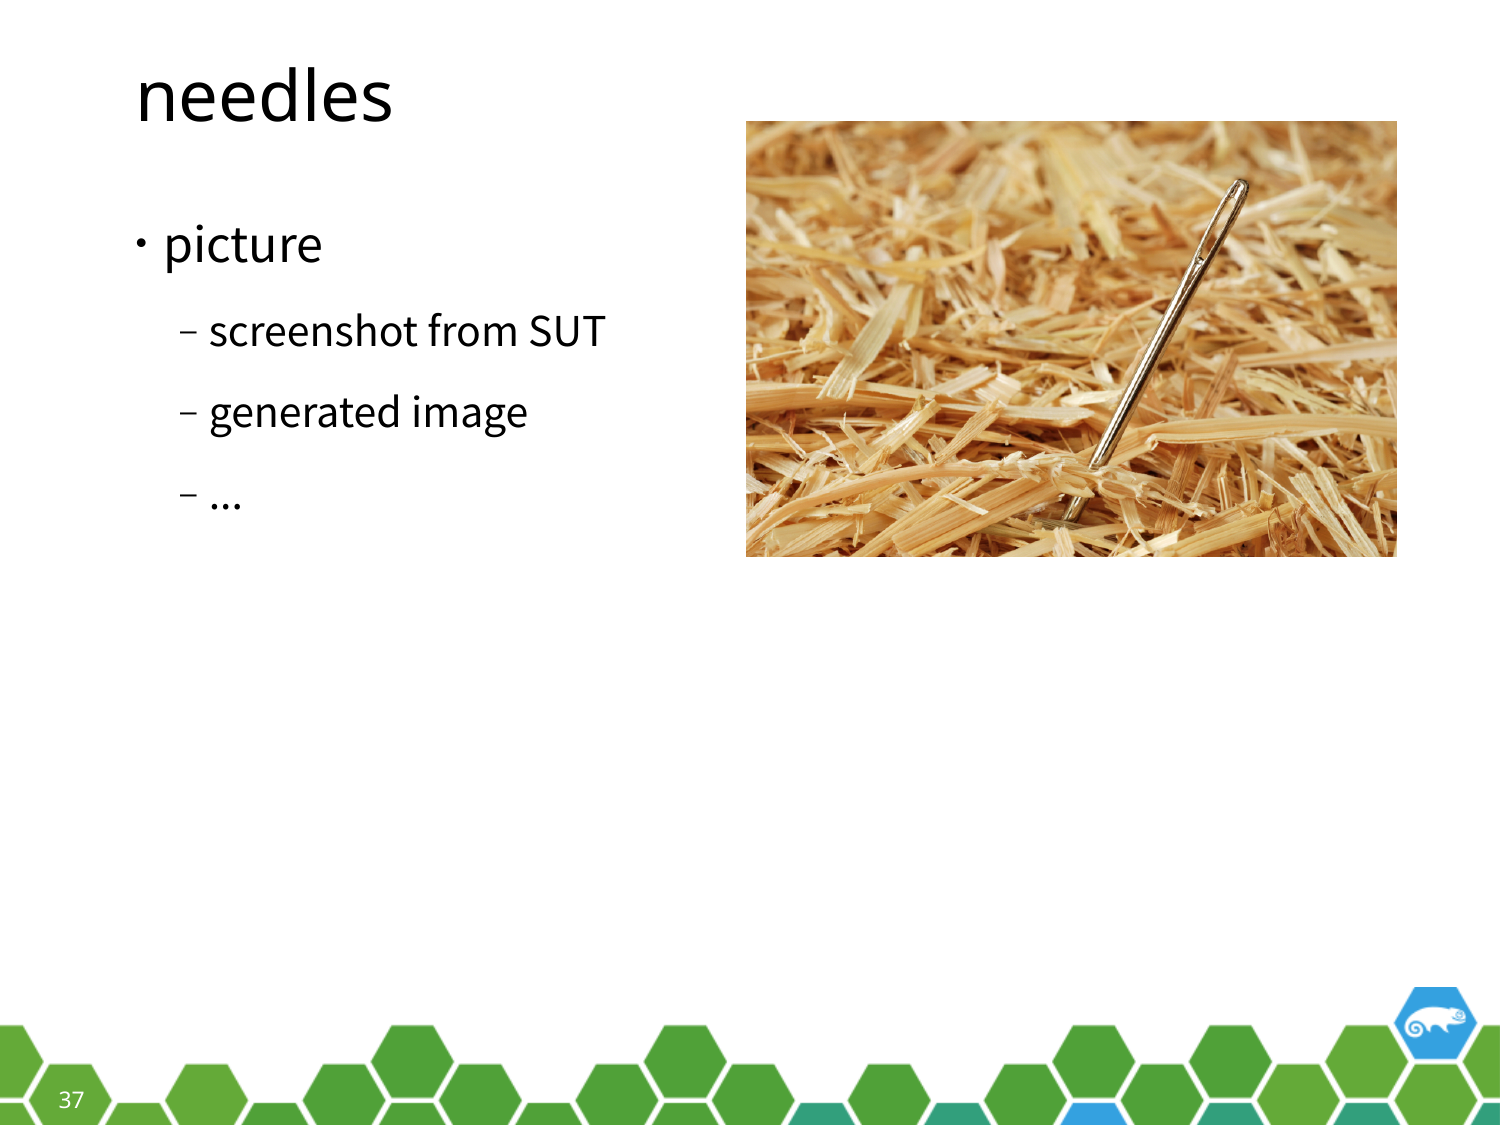

# needles
picture
screenshot from SUT
generated image
...